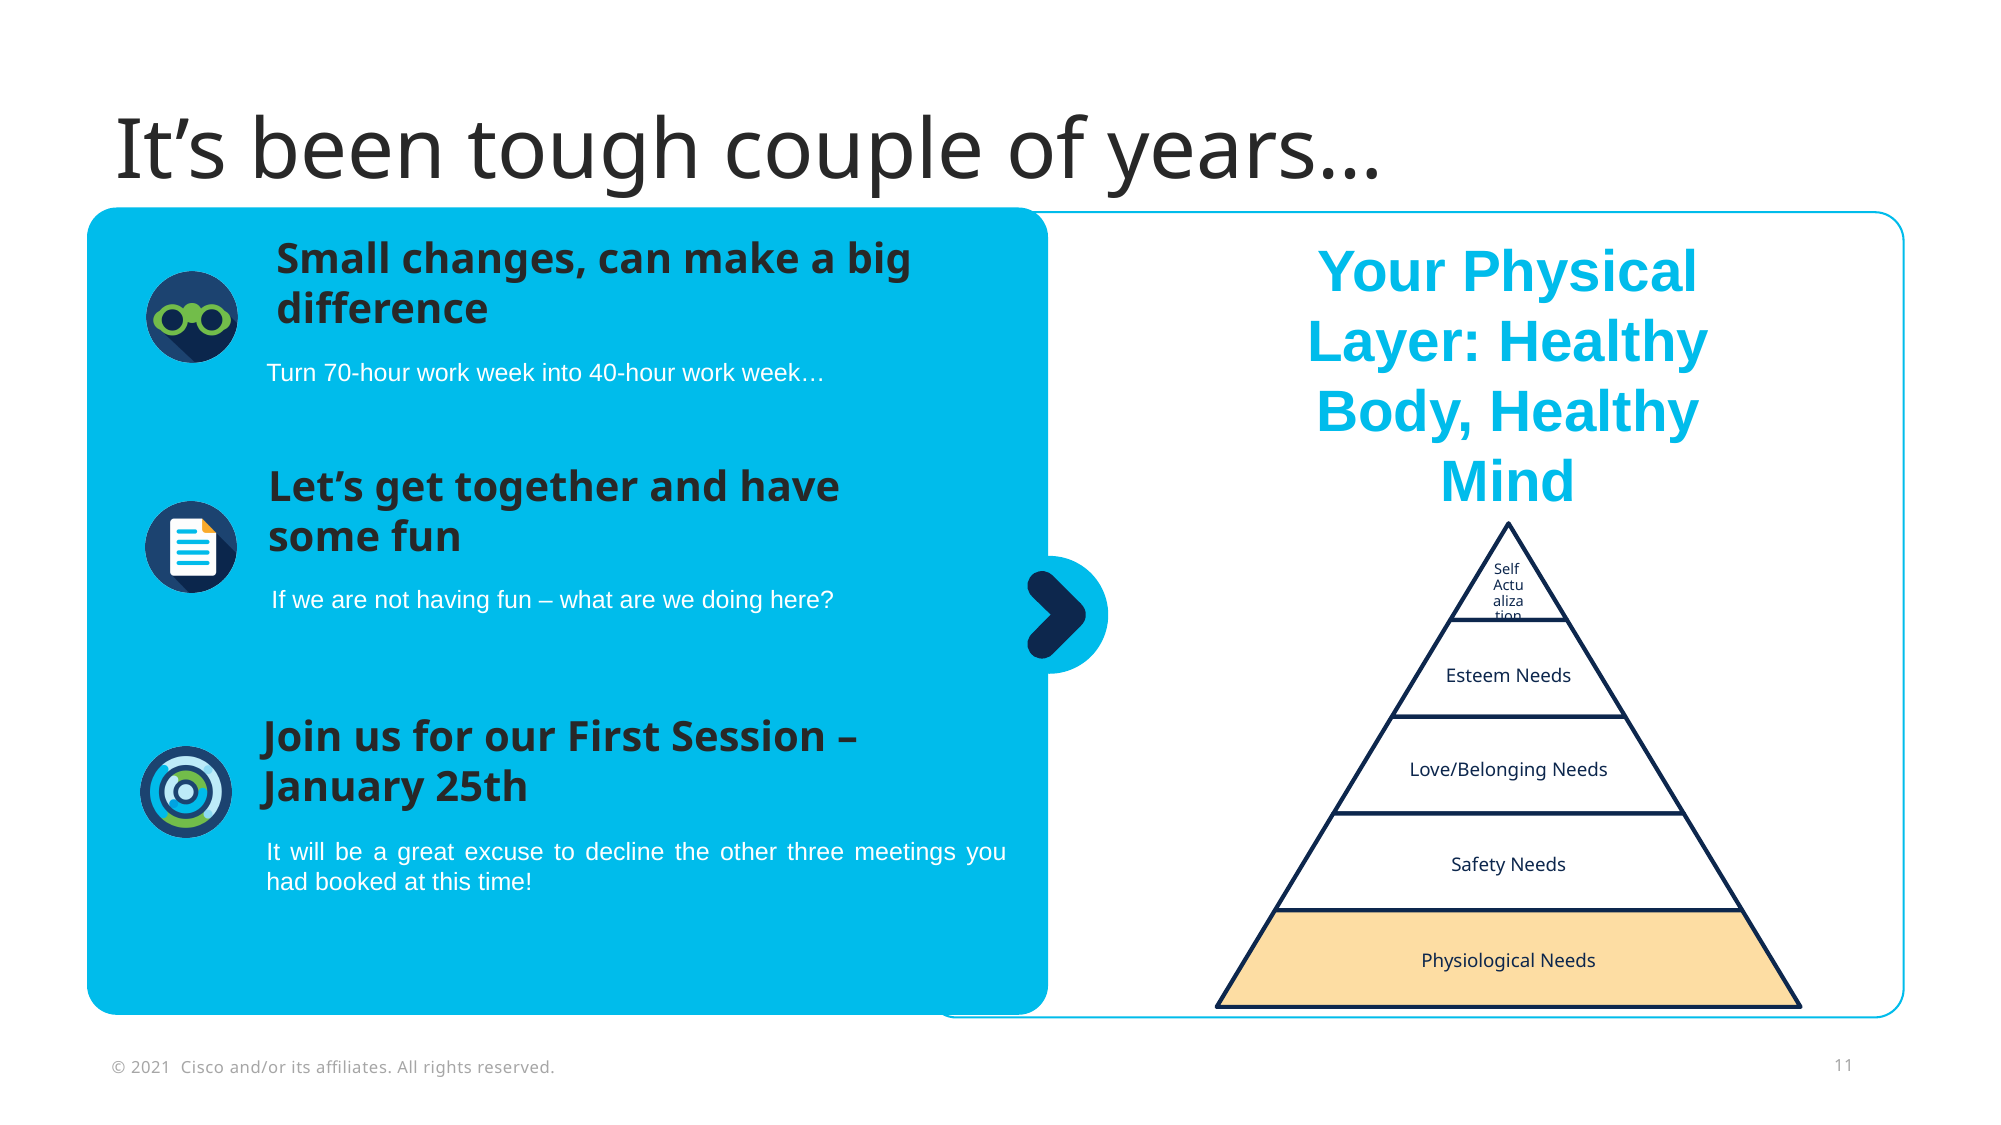

# It’s been tough couple of years…
Small changes, can make a big difference
Your Physical Layer: Healthy Body, Healthy Mind
Turn 70-hour work week into 40-hour work week…
Let’s get together and have some fun
Self
Actualization Needs
Esteem Needs
Love/Belonging Needs
Safety Needs
Physiological Needs
If we are not having fun – what are we doing here?
Join us for our First Session – January 25th
It will be a great excuse to decline the other three meetings you had booked at this time!